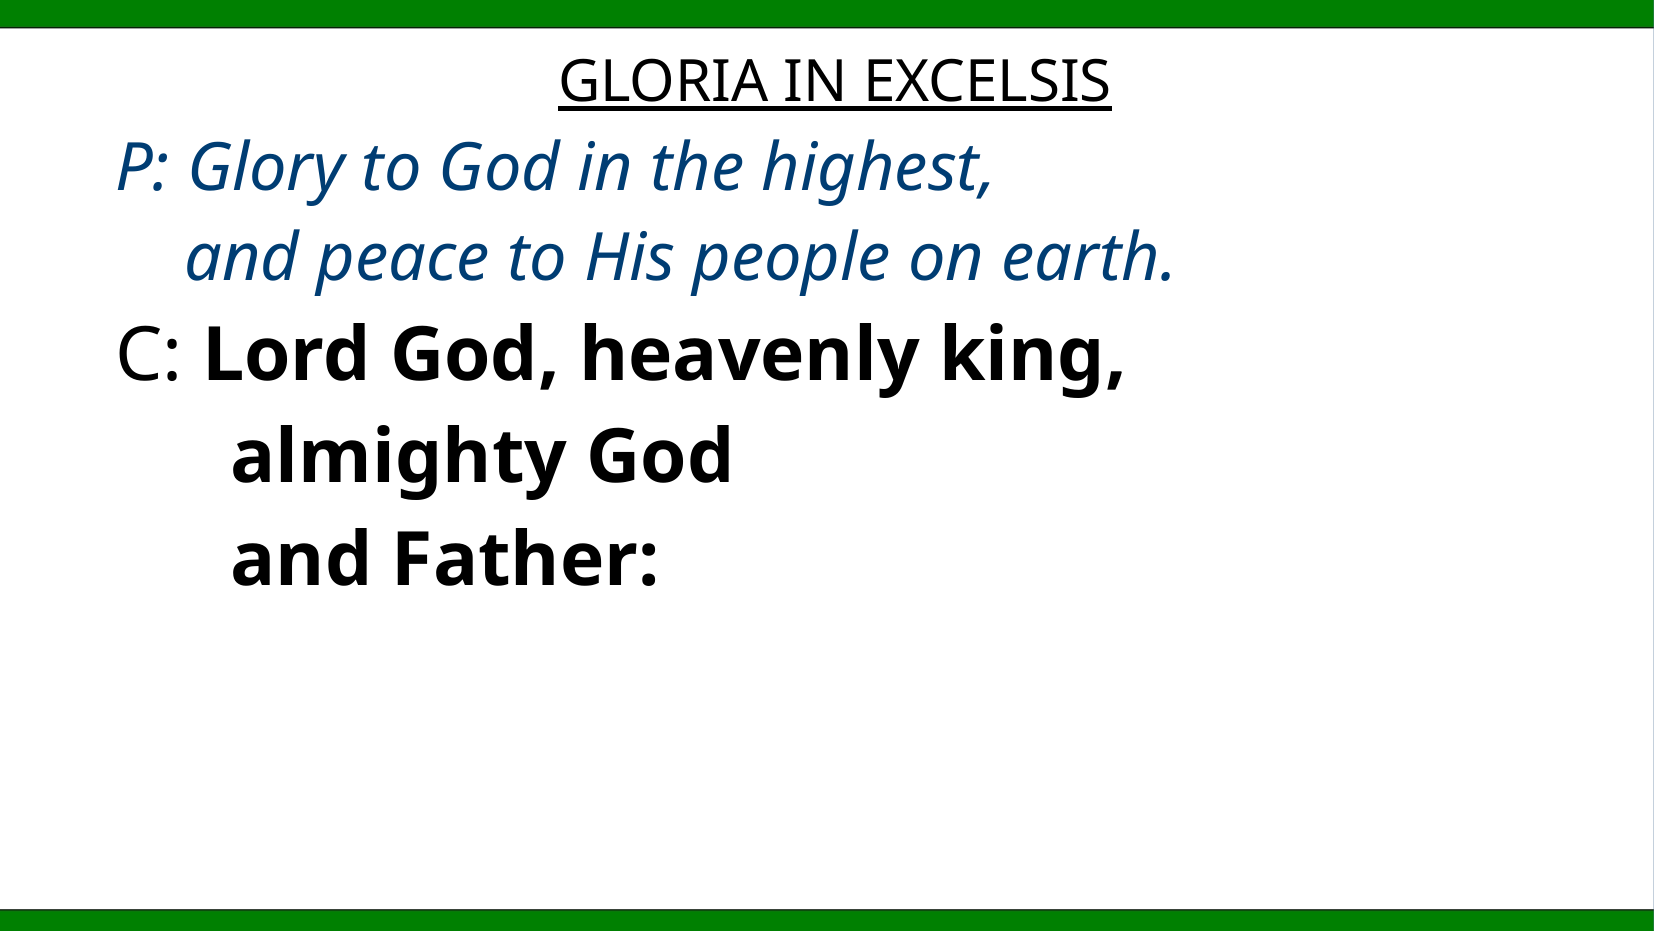

GLORIA IN EXCELSIS
P: Glory to God in the highest,
 and peace to His people on earth.
C: Lord God, heavenly king,
 almighty God
 and Father: